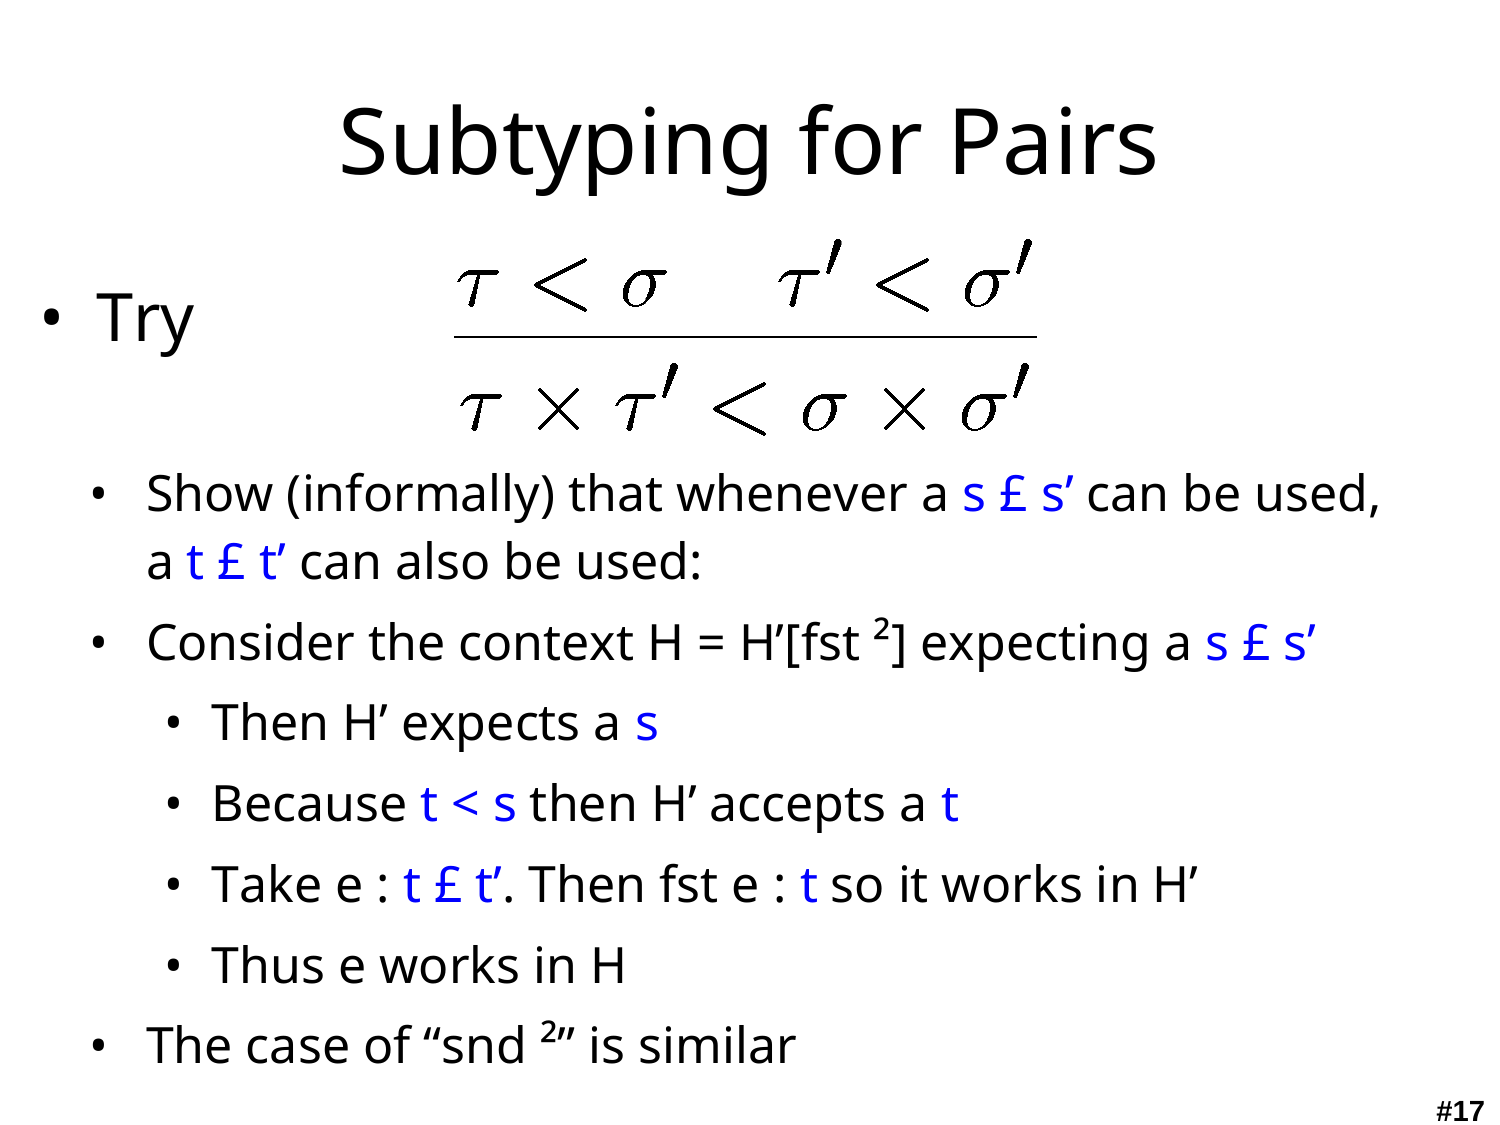

# Subtyping for Pairs
Try
Show (informally) that whenever a s £ s’ can be used, a t £ t’ can also be used:
Consider the context H = H’[fst ²] expecting a s £ s’
Then H’ expects a s
Because t < s then H’ accepts a t
Take e : t £ t’. Then fst e : t so it works in H’
Thus e works in H
The case of “snd ²” is similar
17